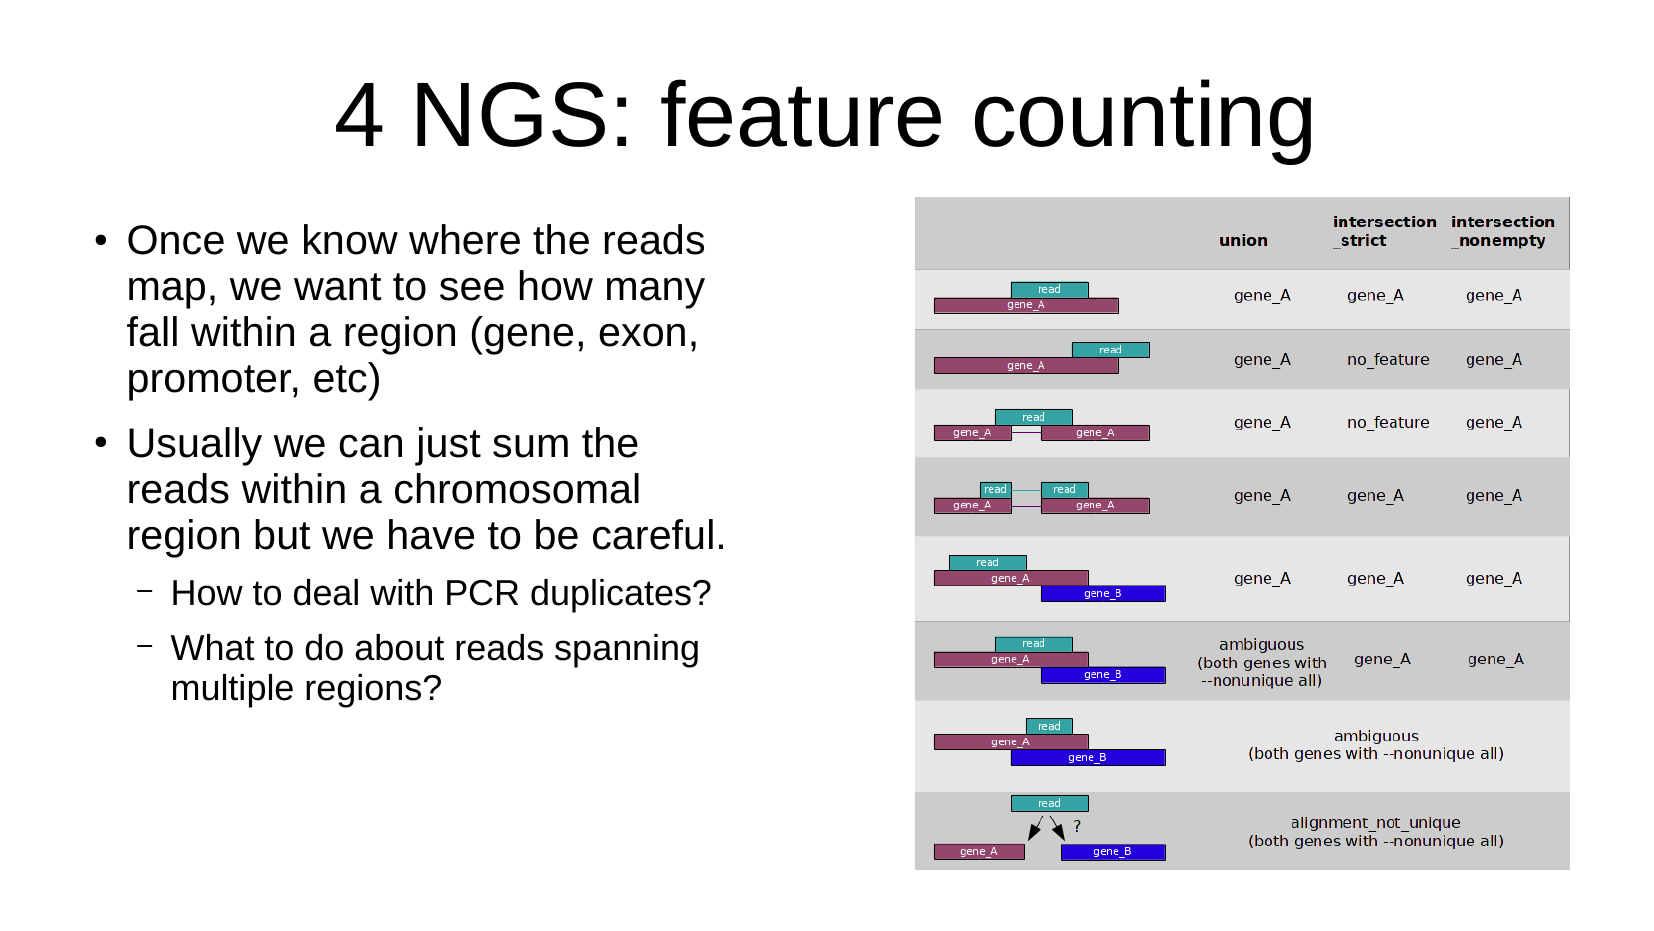

# 4 NGS: feature counting
Once we know where the reads map, we want to see how many fall within a region (gene, exon, promoter, etc)
Usually we can just sum the reads within a chromosomal region but we have to be careful.
How to deal with PCR duplicates?
What to do about reads spanning multiple regions?